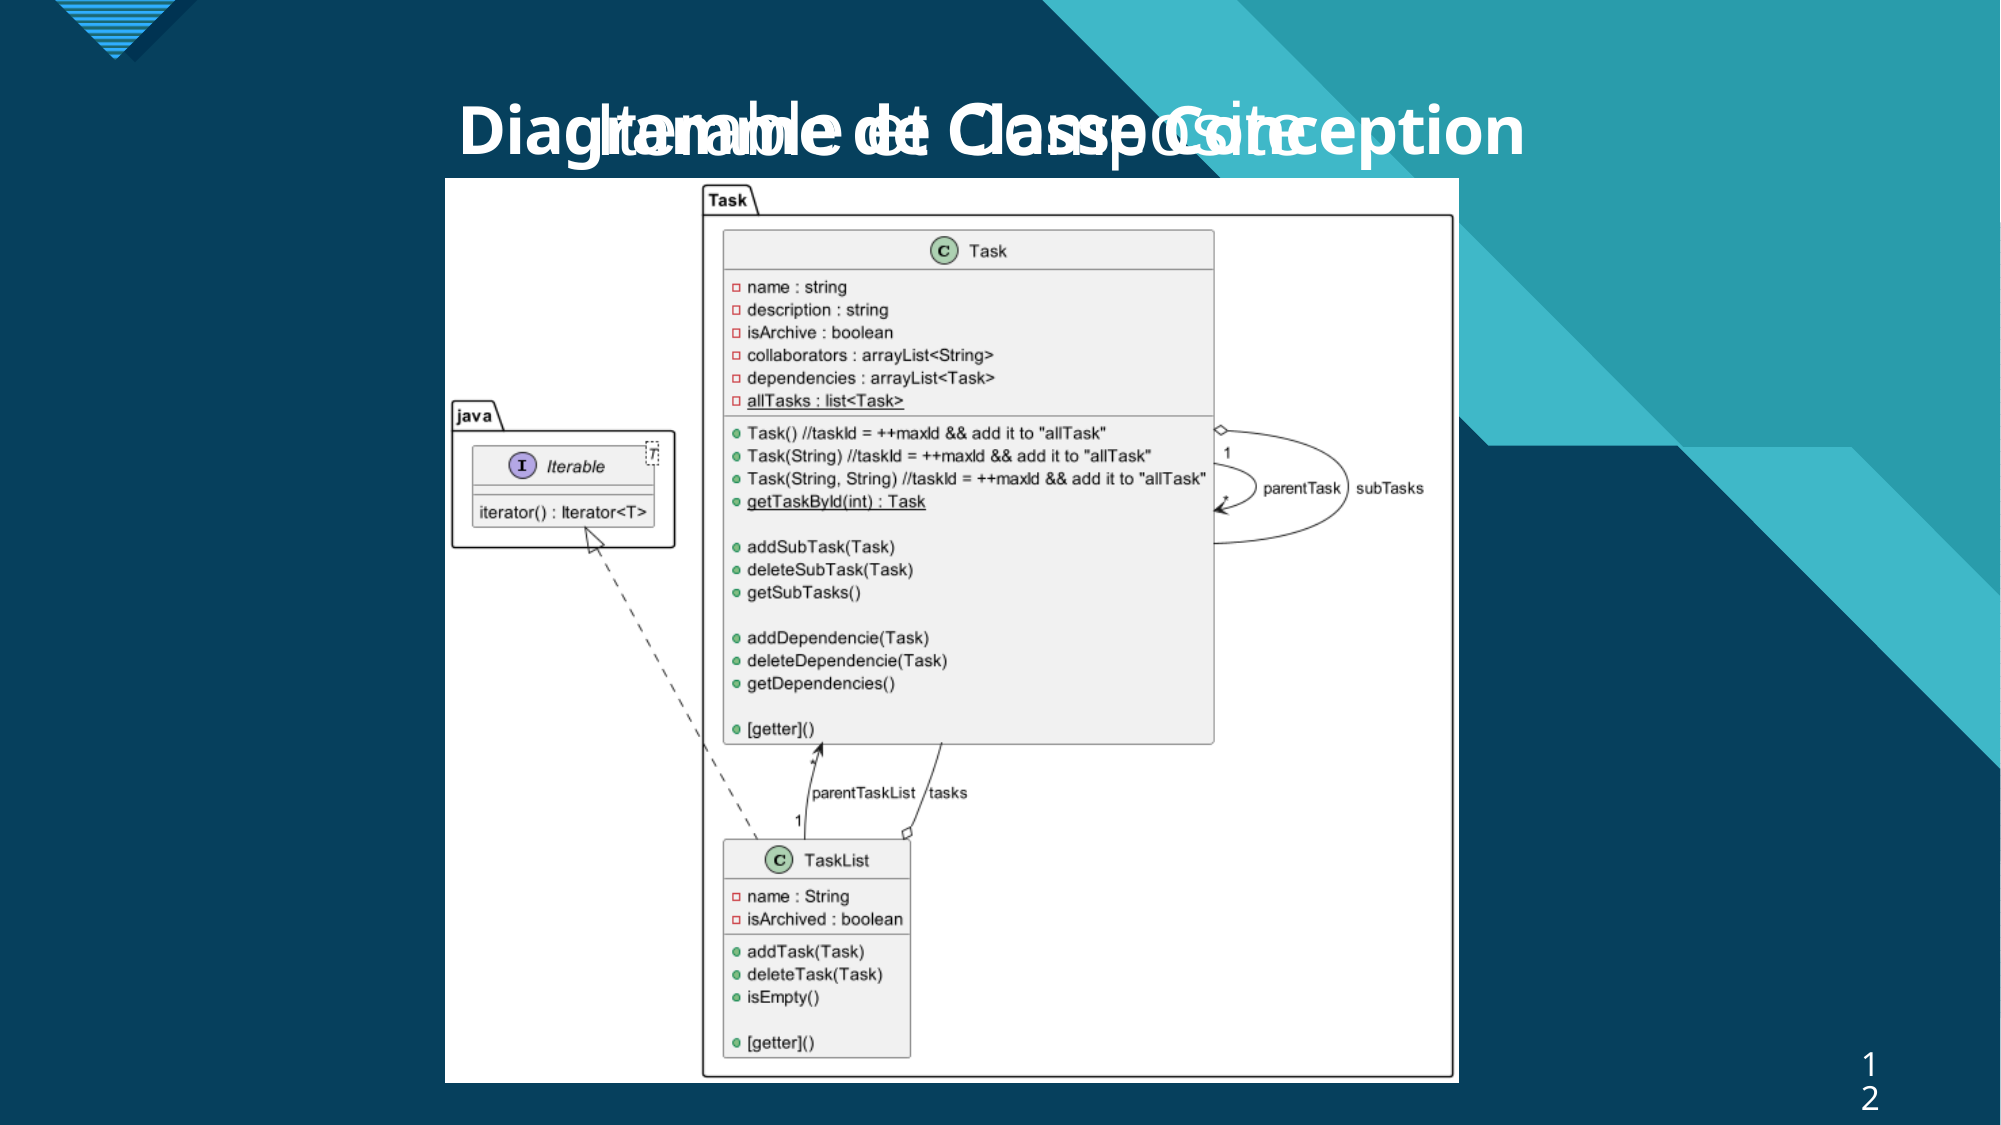

Iterable et Composite
# Diagramme de Classe Conception